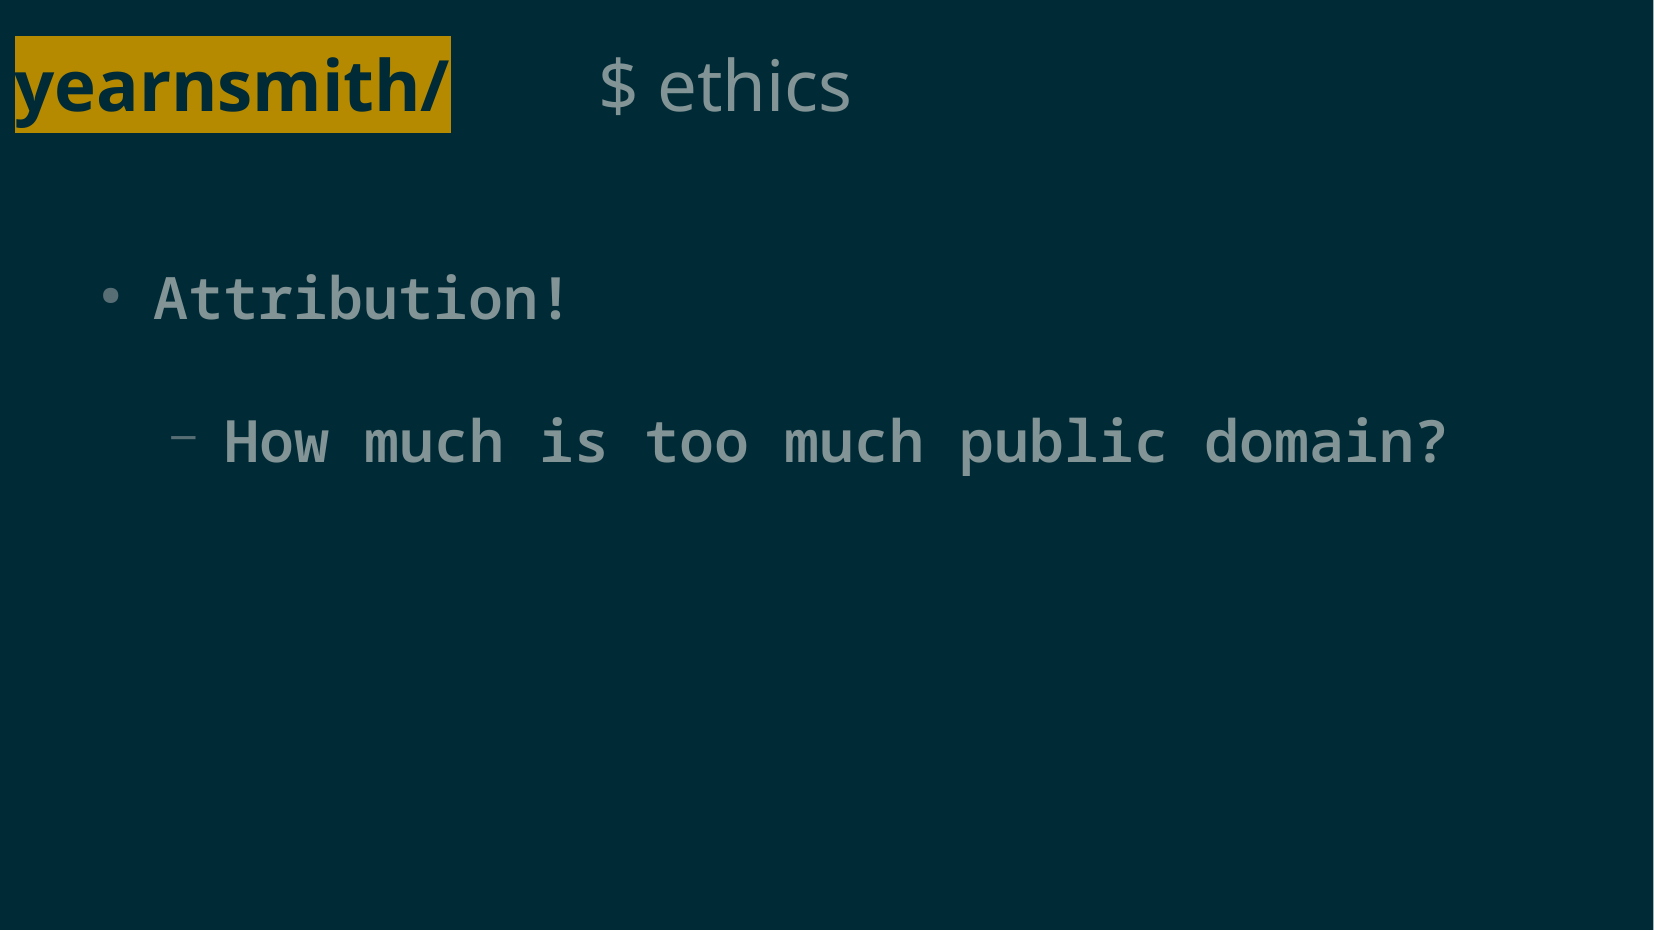

$ ethics
Yearnsmith/
# Attribution!
How much is too much public domain?